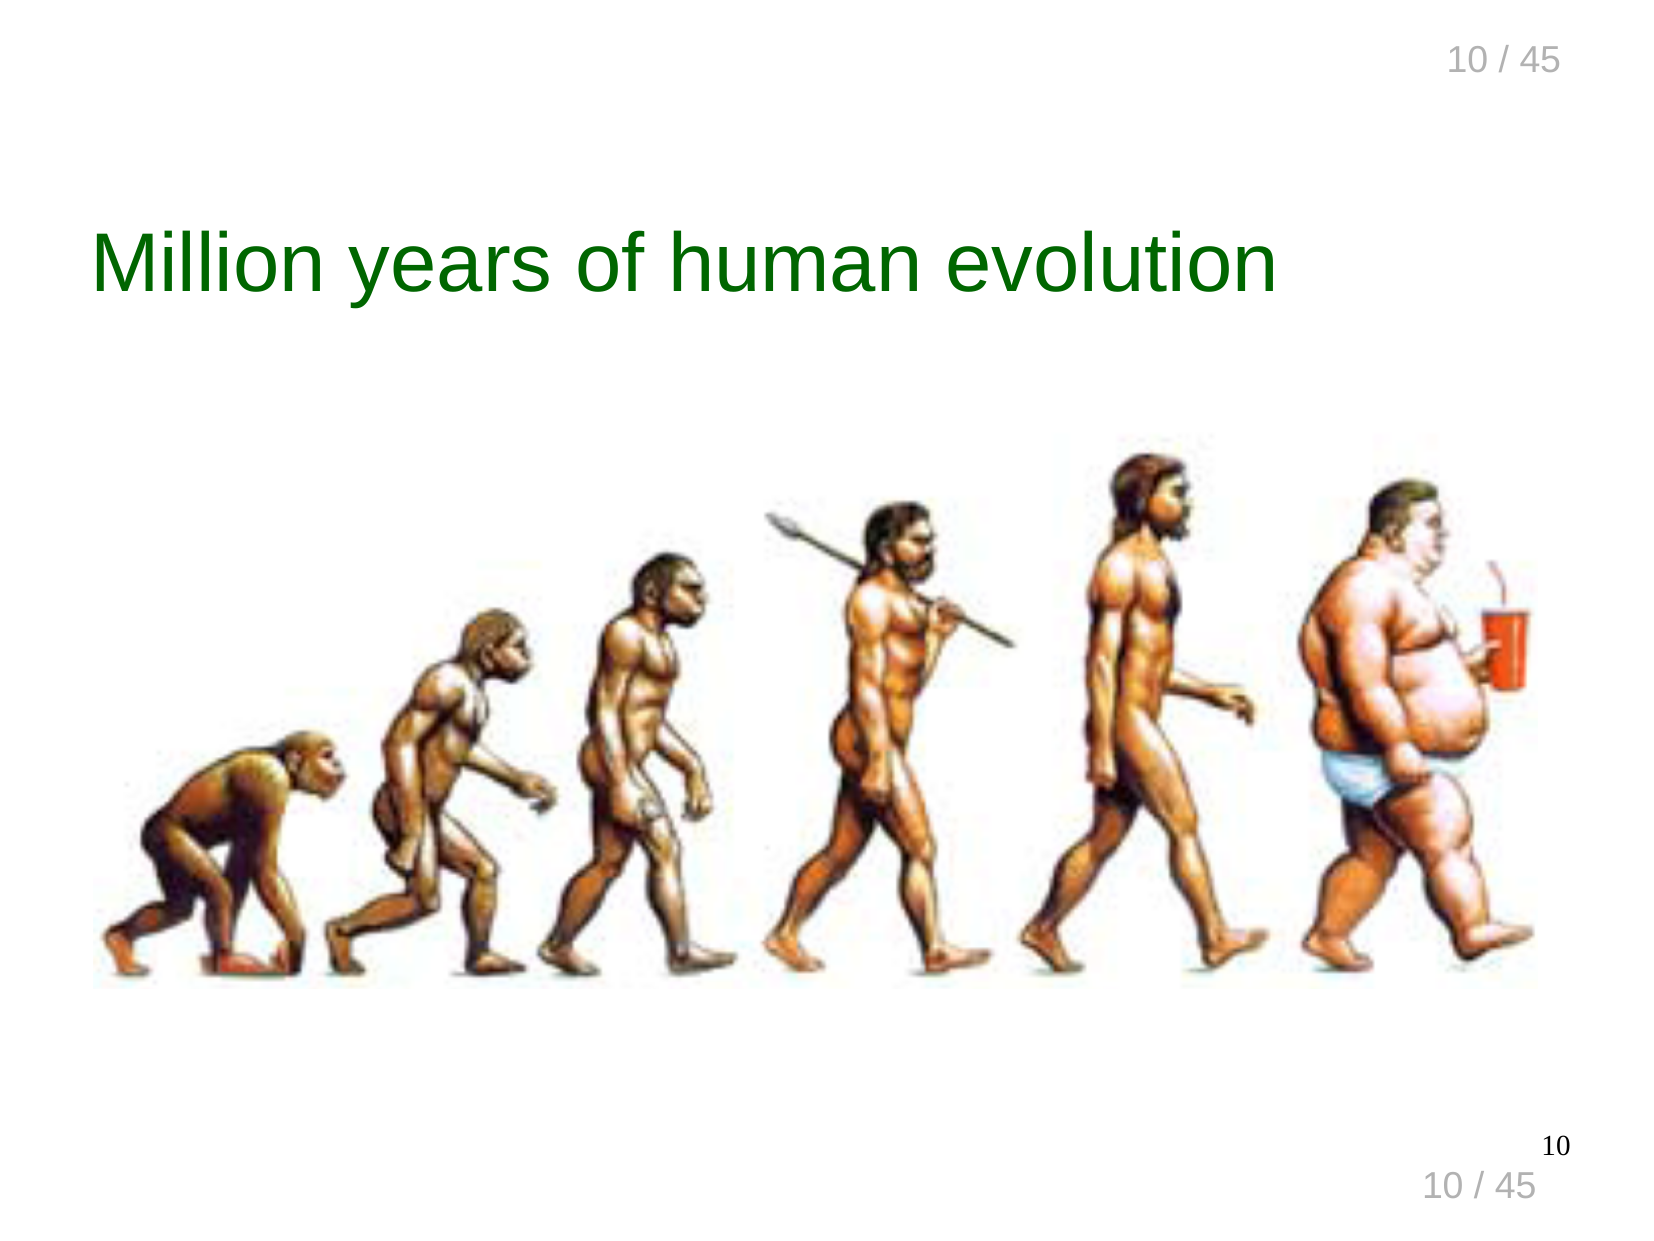

# Million years of human evolution
10